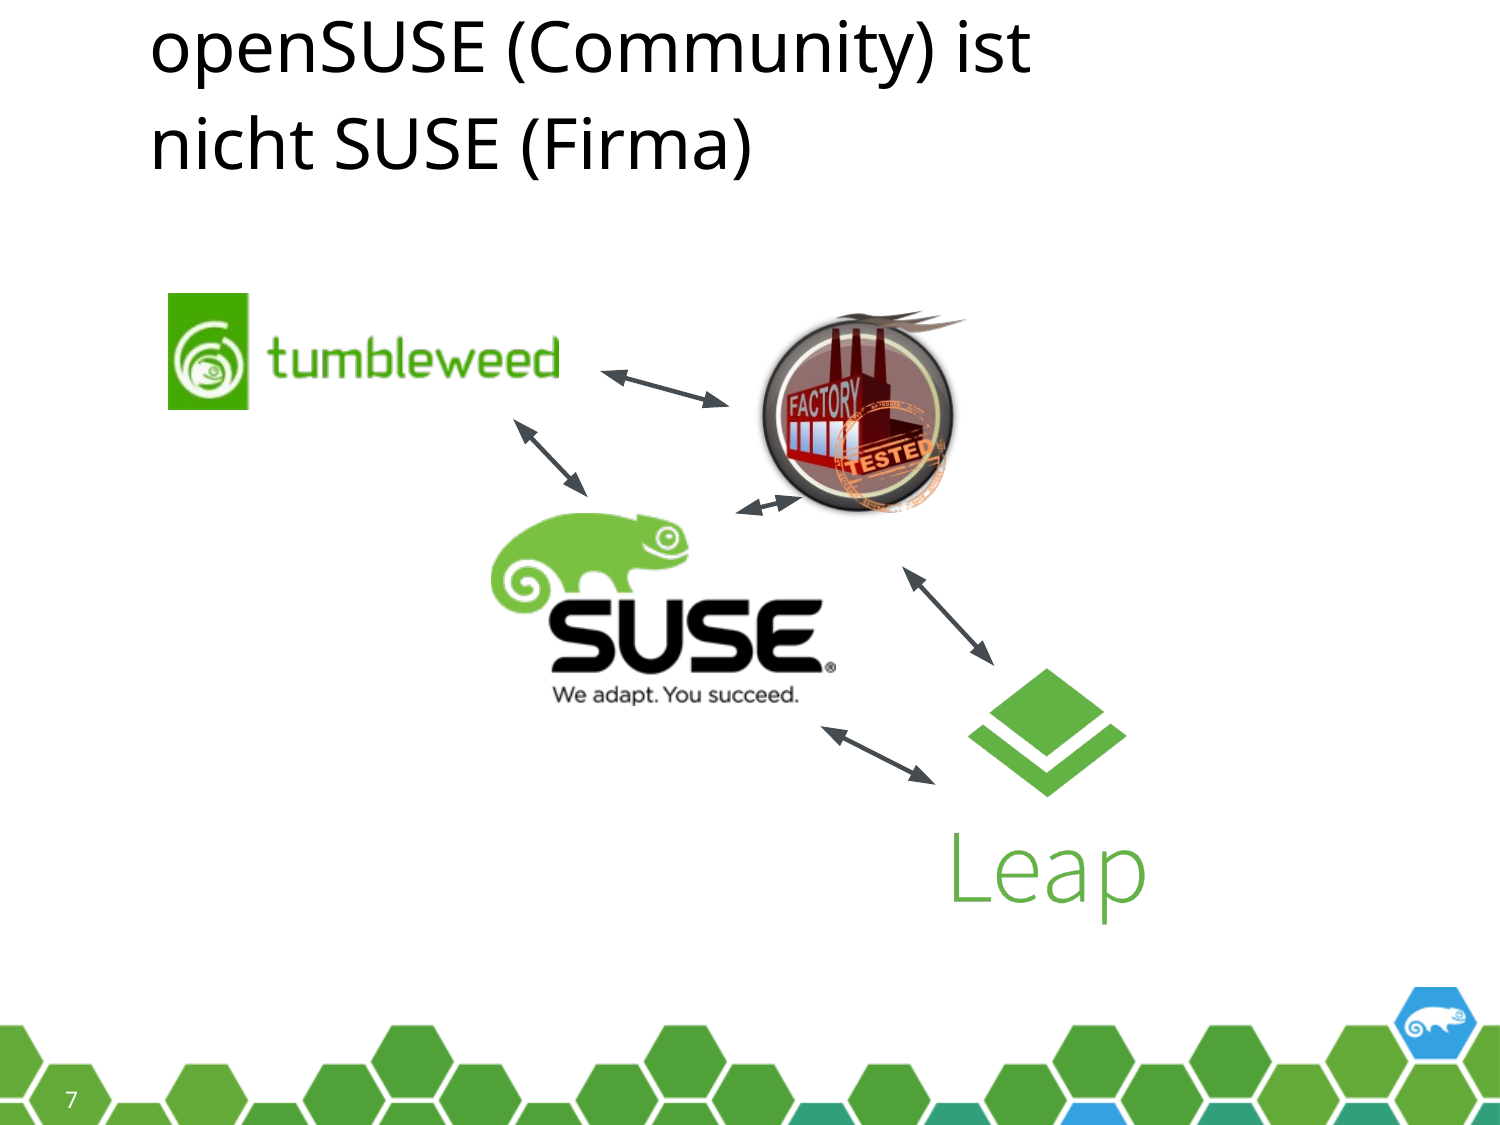

# openSUSE (Community) ist nicht SUSE (Firma)